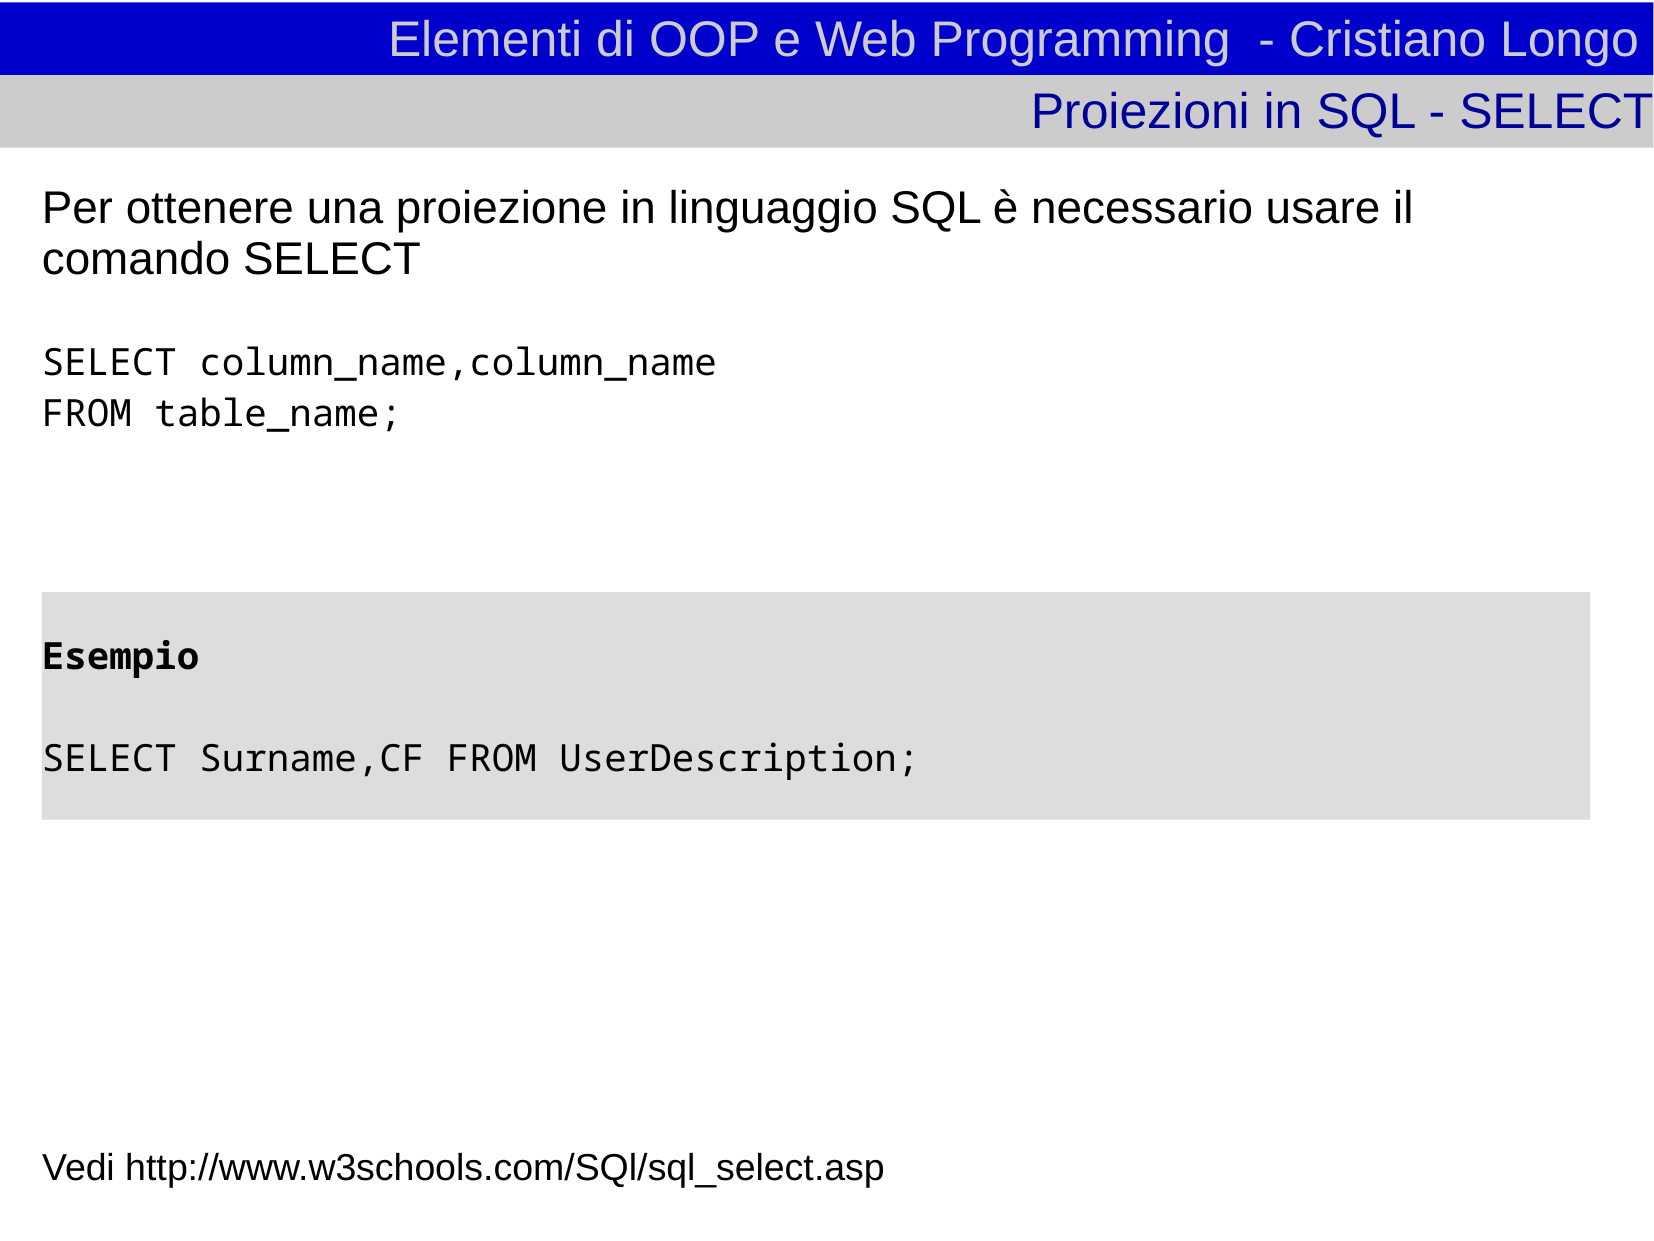

# Elementi di OOP e Web Programming - Cristiano Longo
Proiezioni in SQL - SELECT
Per ottenere una proiezione in linguaggio SQL è necessario usare il comando SELECT
SELECT column_name,column_name
FROM table_name;
Esempio
SELECT Surname,CF FROM UserDescription;
Vedi http://www.w3schools.com/SQl/sql_select.asp